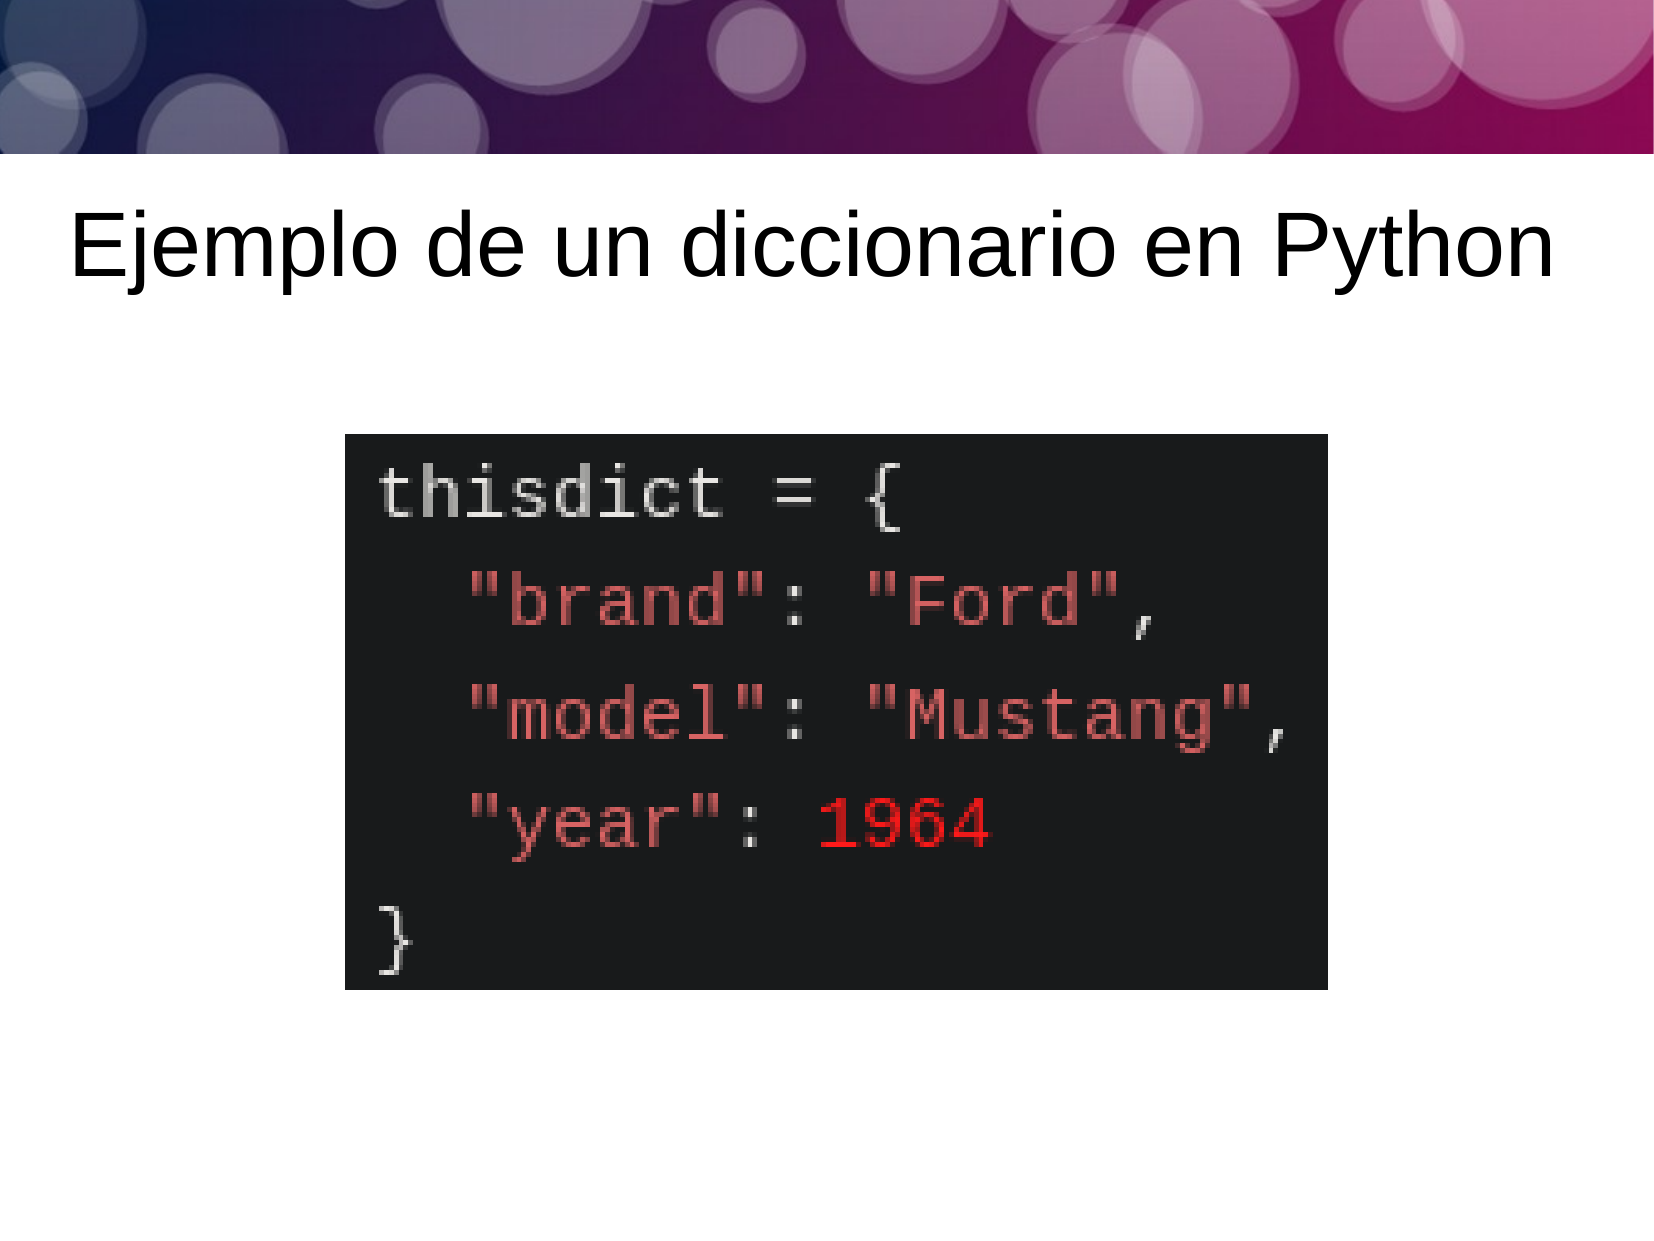

# Ejemplo de un diccionario en Python